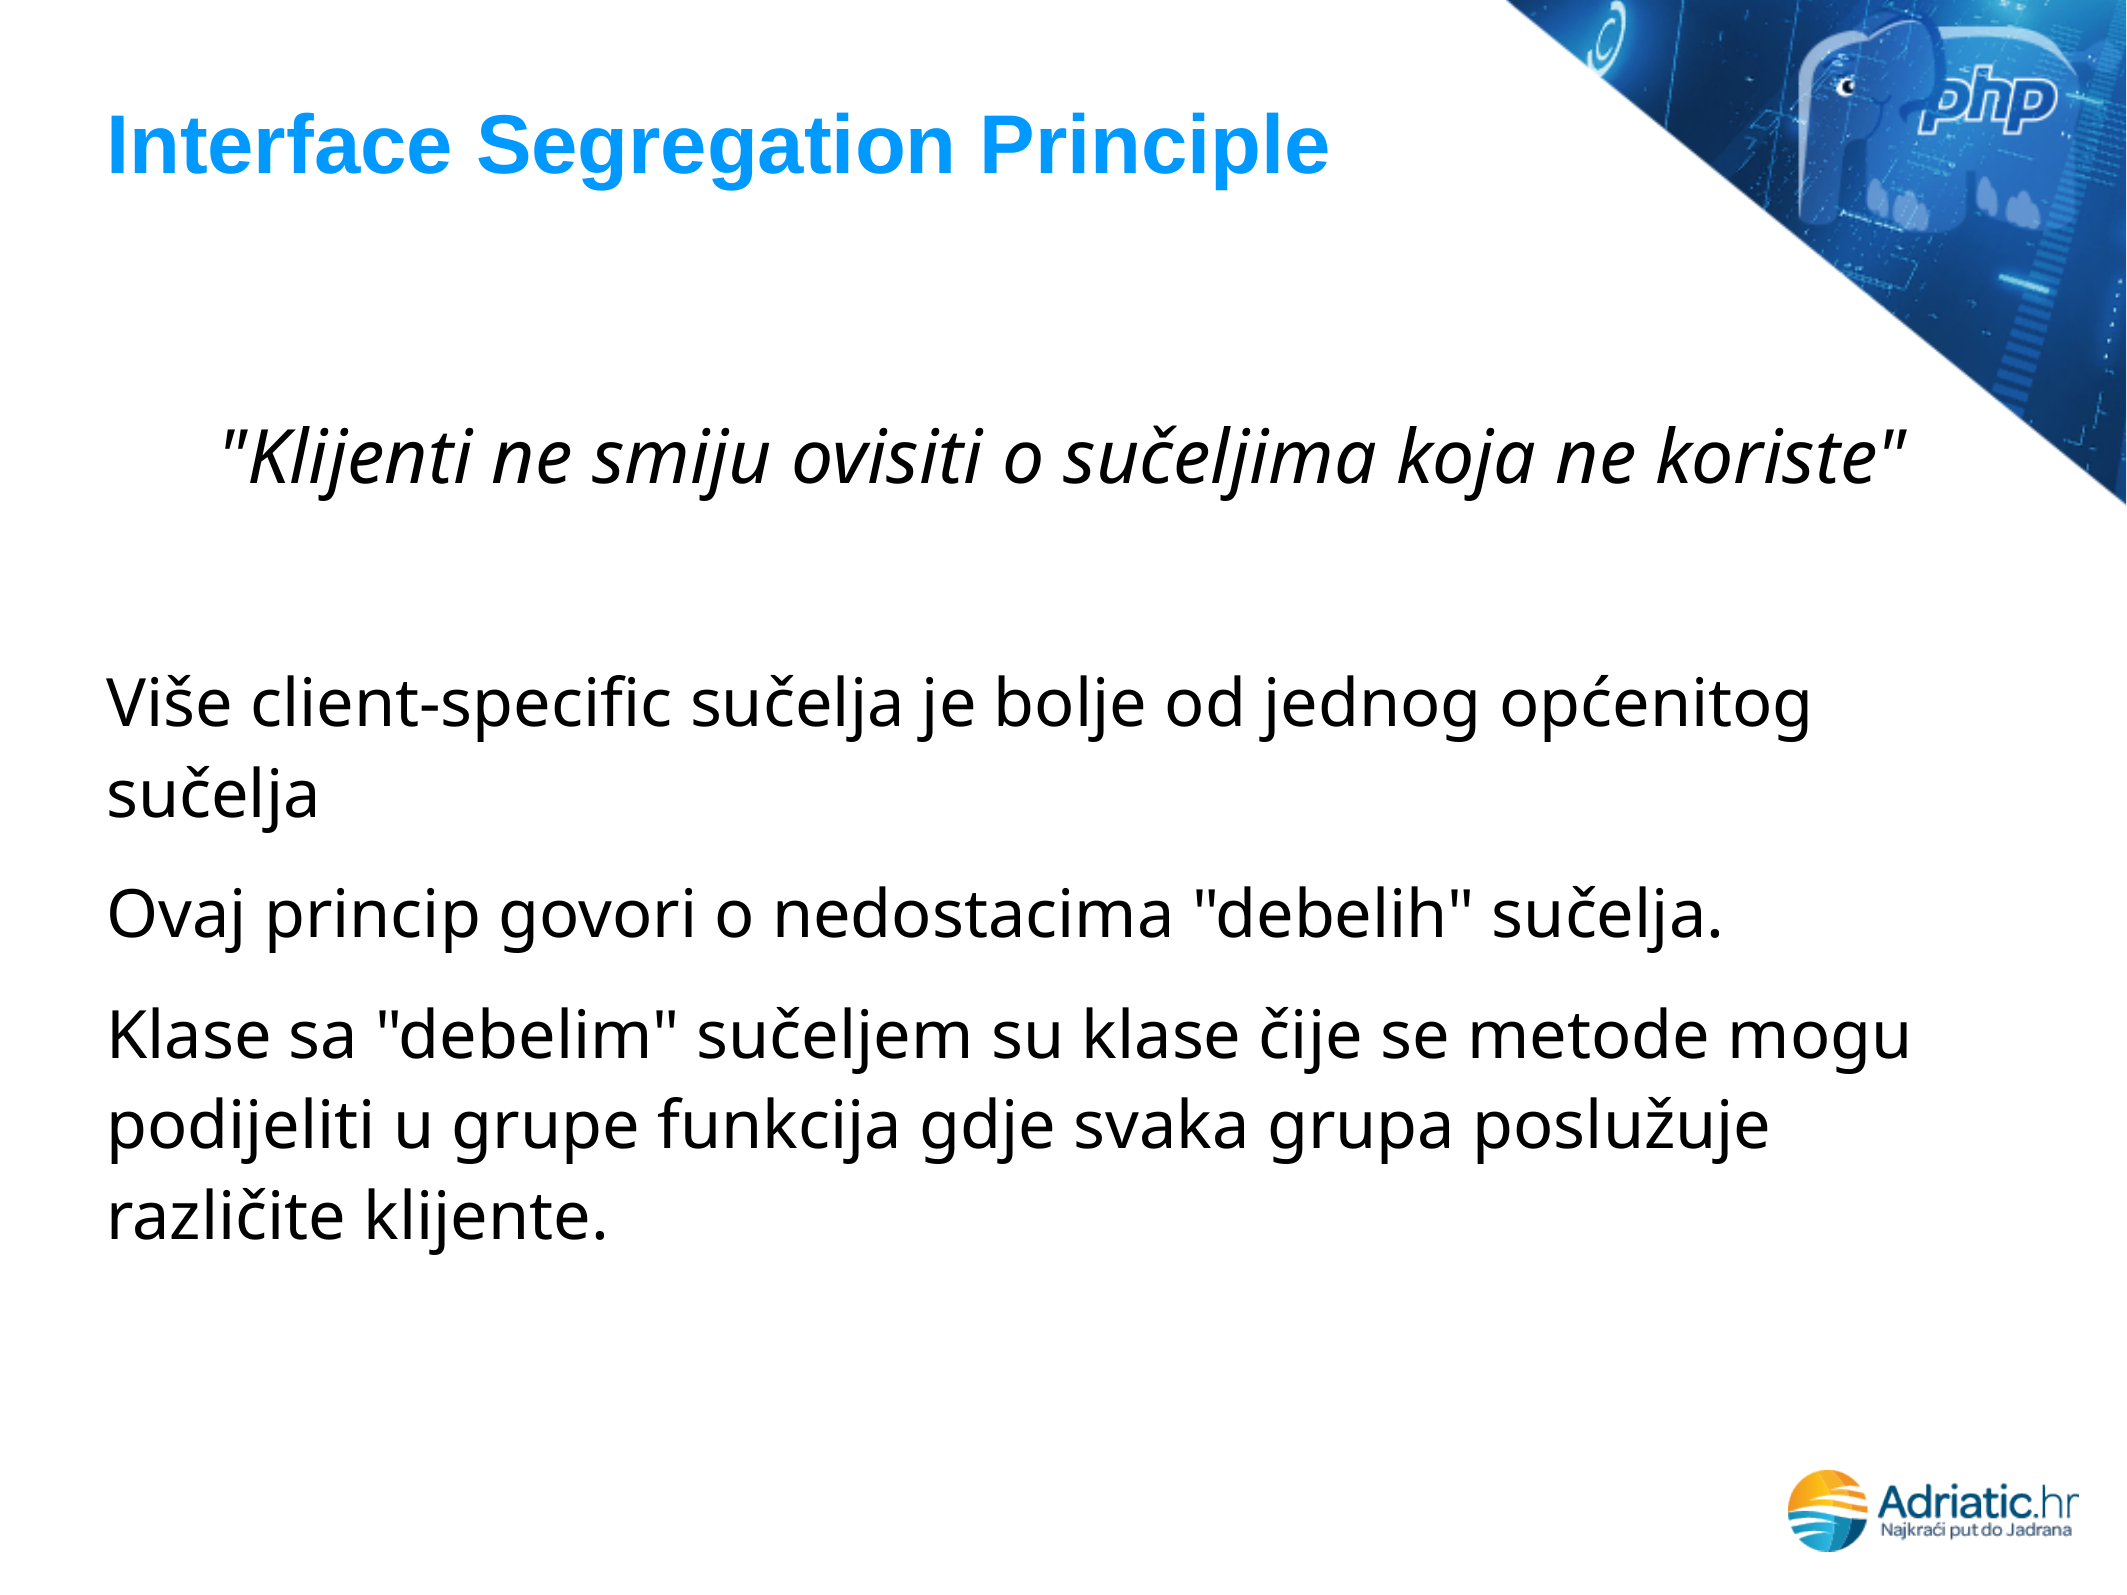

# Interface Segregation Principle
"Klijenti ne smiju ovisiti o sučeljima koja ne koriste"
Više client-specific sučelja je bolje od jednog općenitog sučelja
Ovaj princip govori o nedostacima "debelih" sučelja.
Klase sa "debelim" sučeljem su klase čije se metode mogu podijeliti u grupe funkcija gdje svaka grupa poslužuje različite klijente.